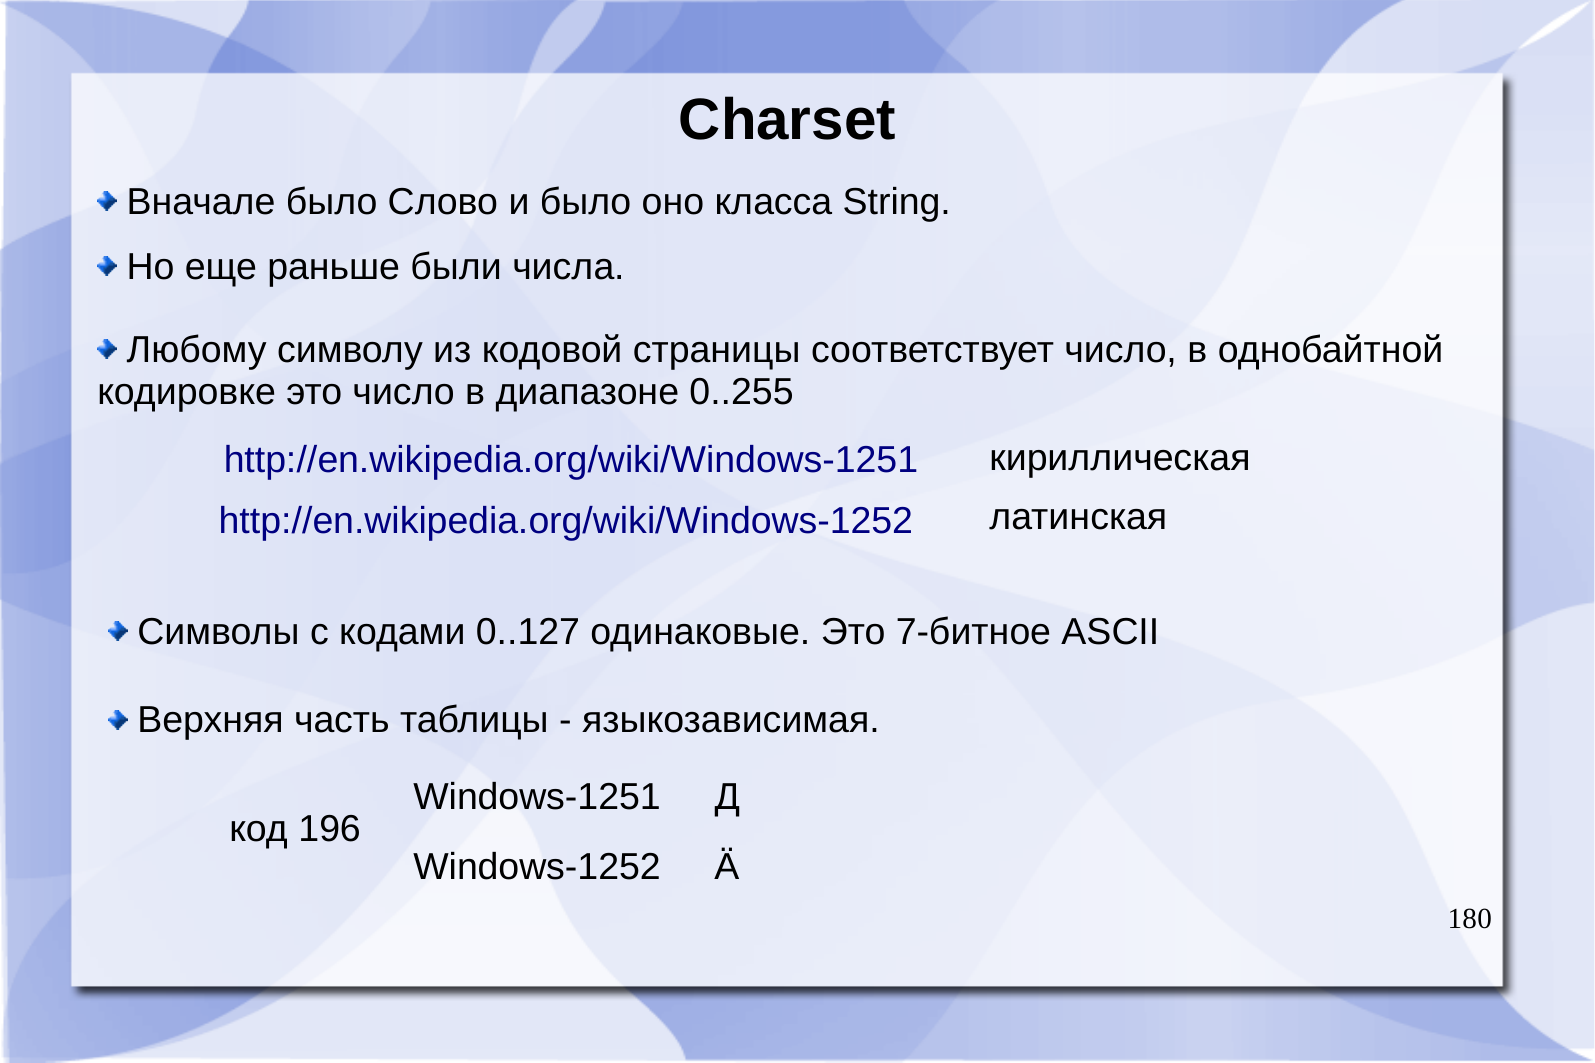

# Charset
 Вначале было Слово и было оно класса String.
 Но еще раньше были числа.
 Любому символу из кодовой страницы соответствует число, в однобайтной кодировке это число в диапазоне 0..255
кириллическая
http://en.wikipedia.org/wiki/Windows-1251
латинская
http://en.wikipedia.org/wiki/Windows-1252
 Символы с кодами 0..127 одинаковые. Это 7-битное ASCII
 Верхняя часть таблицы - языкозависимая.
Windows-1251
Д
код 196
Windows-1252
Ä
180